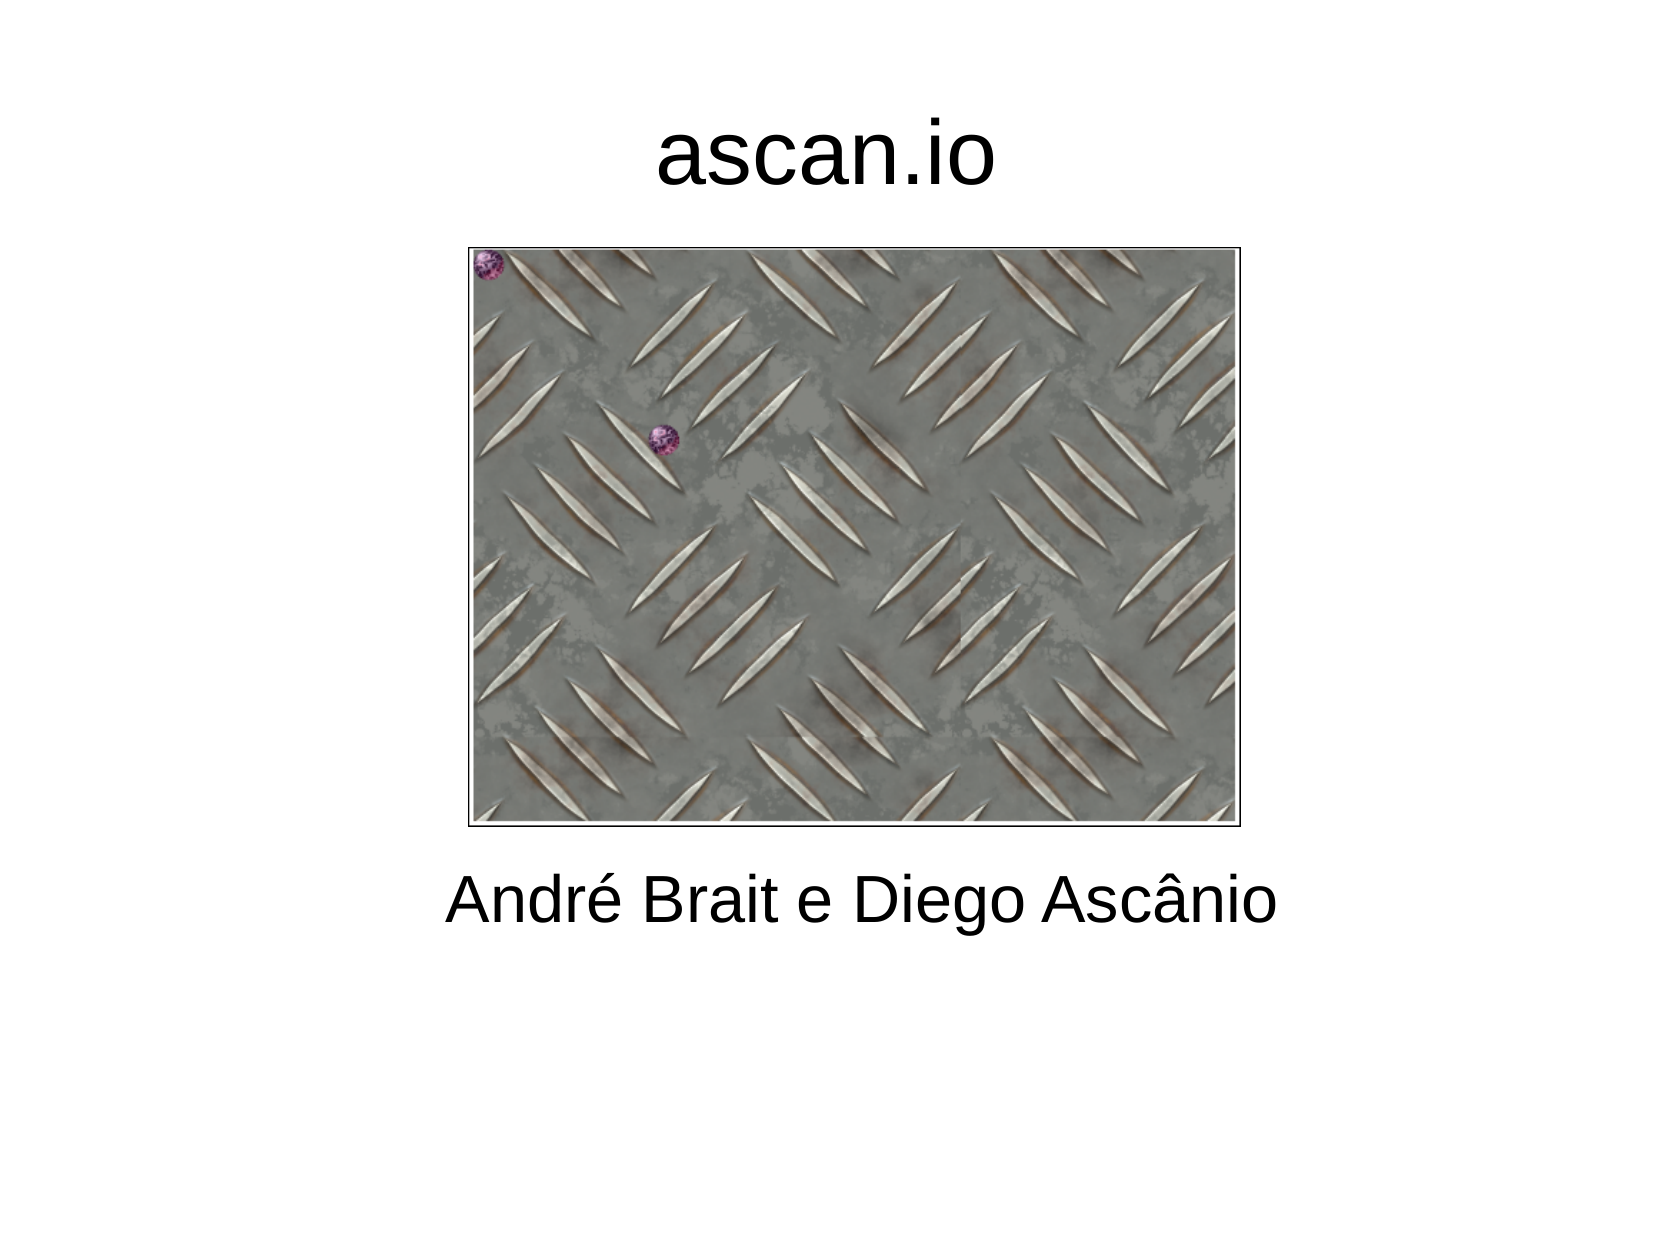

# ascan.io
André Brait e Diego Ascânio